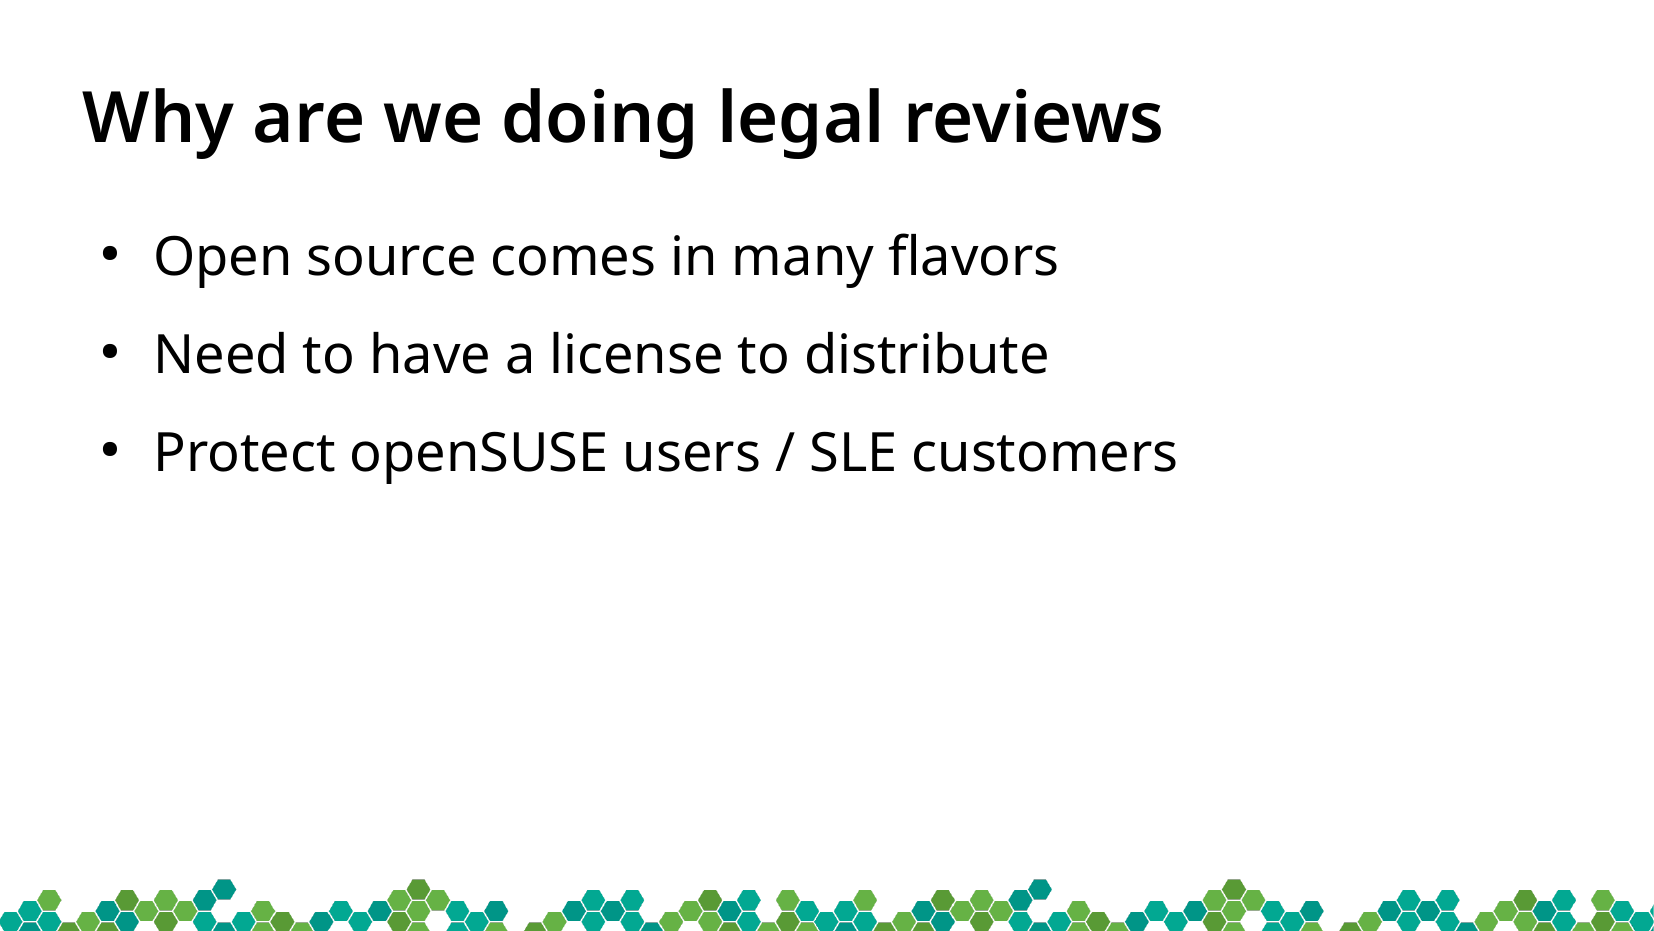

# Why are we doing legal reviews
Open source comes in many flavors
Need to have a license to distribute
Protect openSUSE users / SLE customers